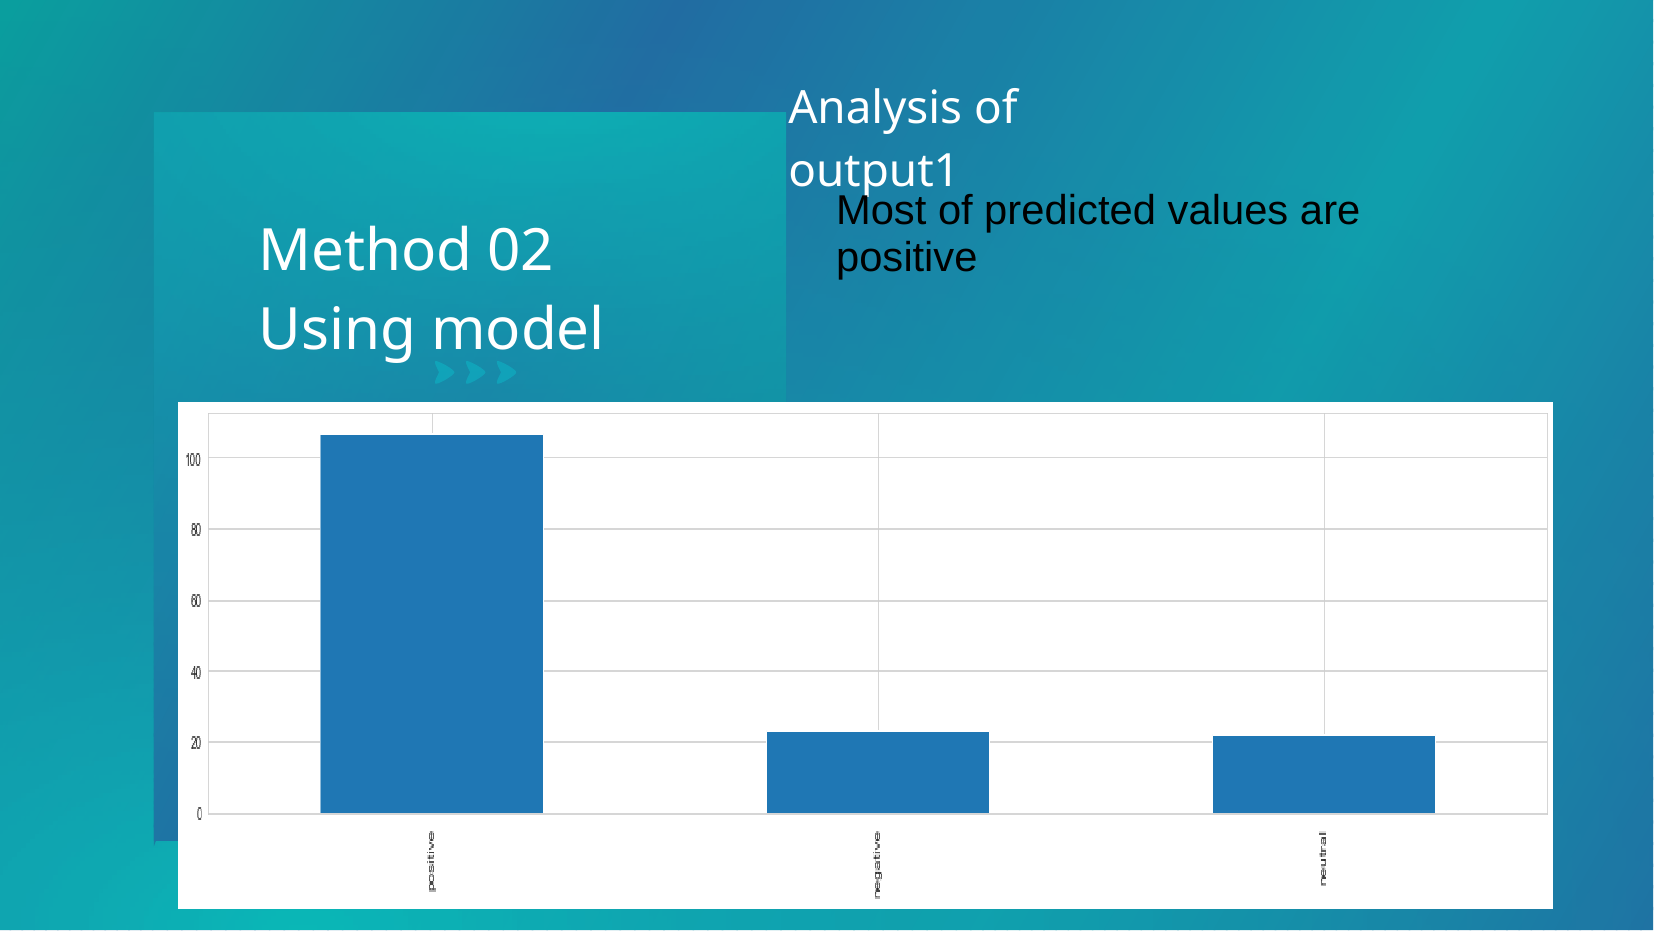

Analysis of output1
# Most of predicted values are positive
Method 02
Using model